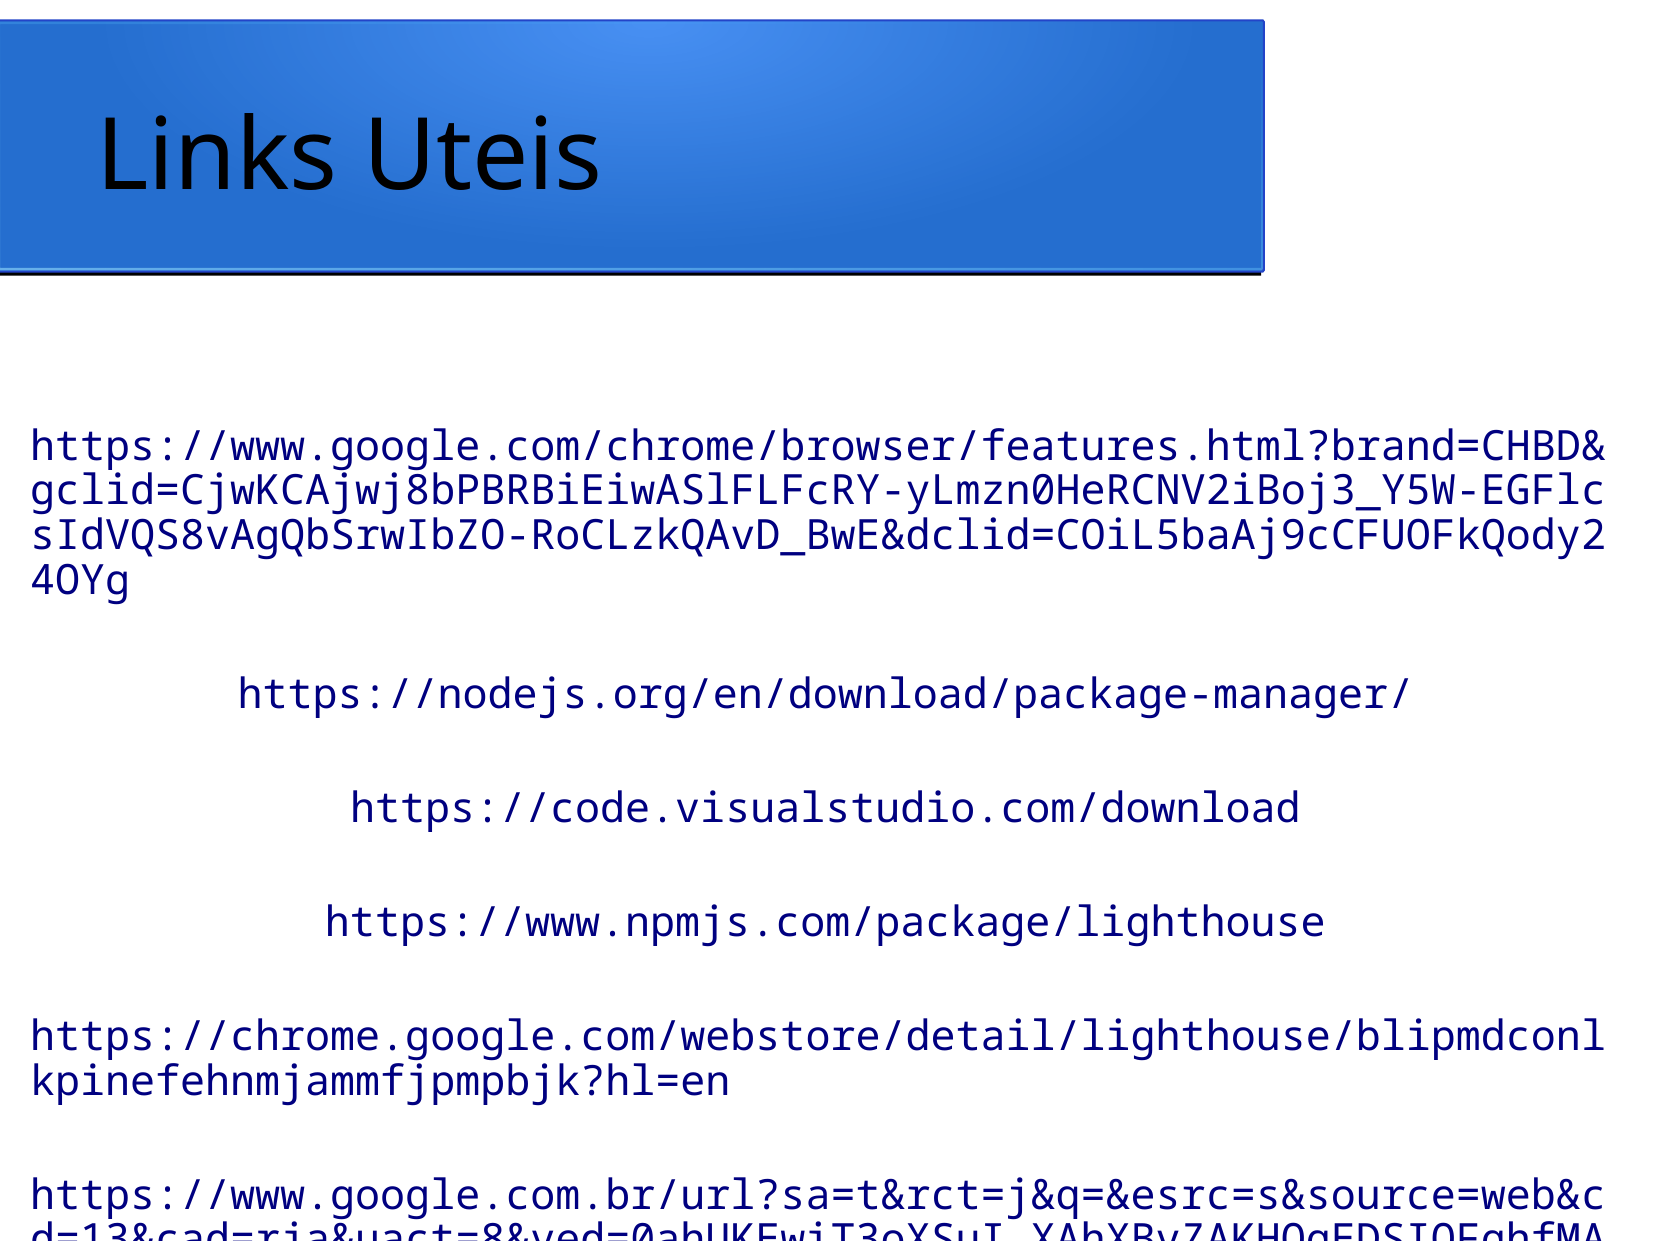

Links Uteis
# https://www.google.com/chrome/browser/features.html?brand=CHBD&gclid=CjwKCAjwj8bPBRBiEiwASlFLFcRY-yLmzn0HeRCNV2iBoj3_Y5W-EGFlcsIdVQS8vAgQbSrwIbZO-RoCLzkQAvD_BwE&dclid=COiL5baAj9cCFUOFkQody24OYg
https://nodejs.org/en/download/package-manager/
https://code.visualstudio.com/download
https://www.npmjs.com/package/lighthouse
https://chrome.google.com/webstore/detail/lighthouse/blipmdconlkpinefehnmjammfjpmpbjk?hl=en
https://www.google.com.br/url?sa=t&rct=j&q=&esrc=s&source=web&cd=13&cad=rja&uact=8&ved=0ahUKEwiT3oXSuI_XAhXBvZAKHQgEDSIQFghfMAw&url=https%3A%2F%2Fdevelopers.google.com%2Fsearch%2Fdocs%2Fguides%2Fintro-structured-data&usg=AOvVaw1TFhCJLo0P-BmaUrSxFQfn